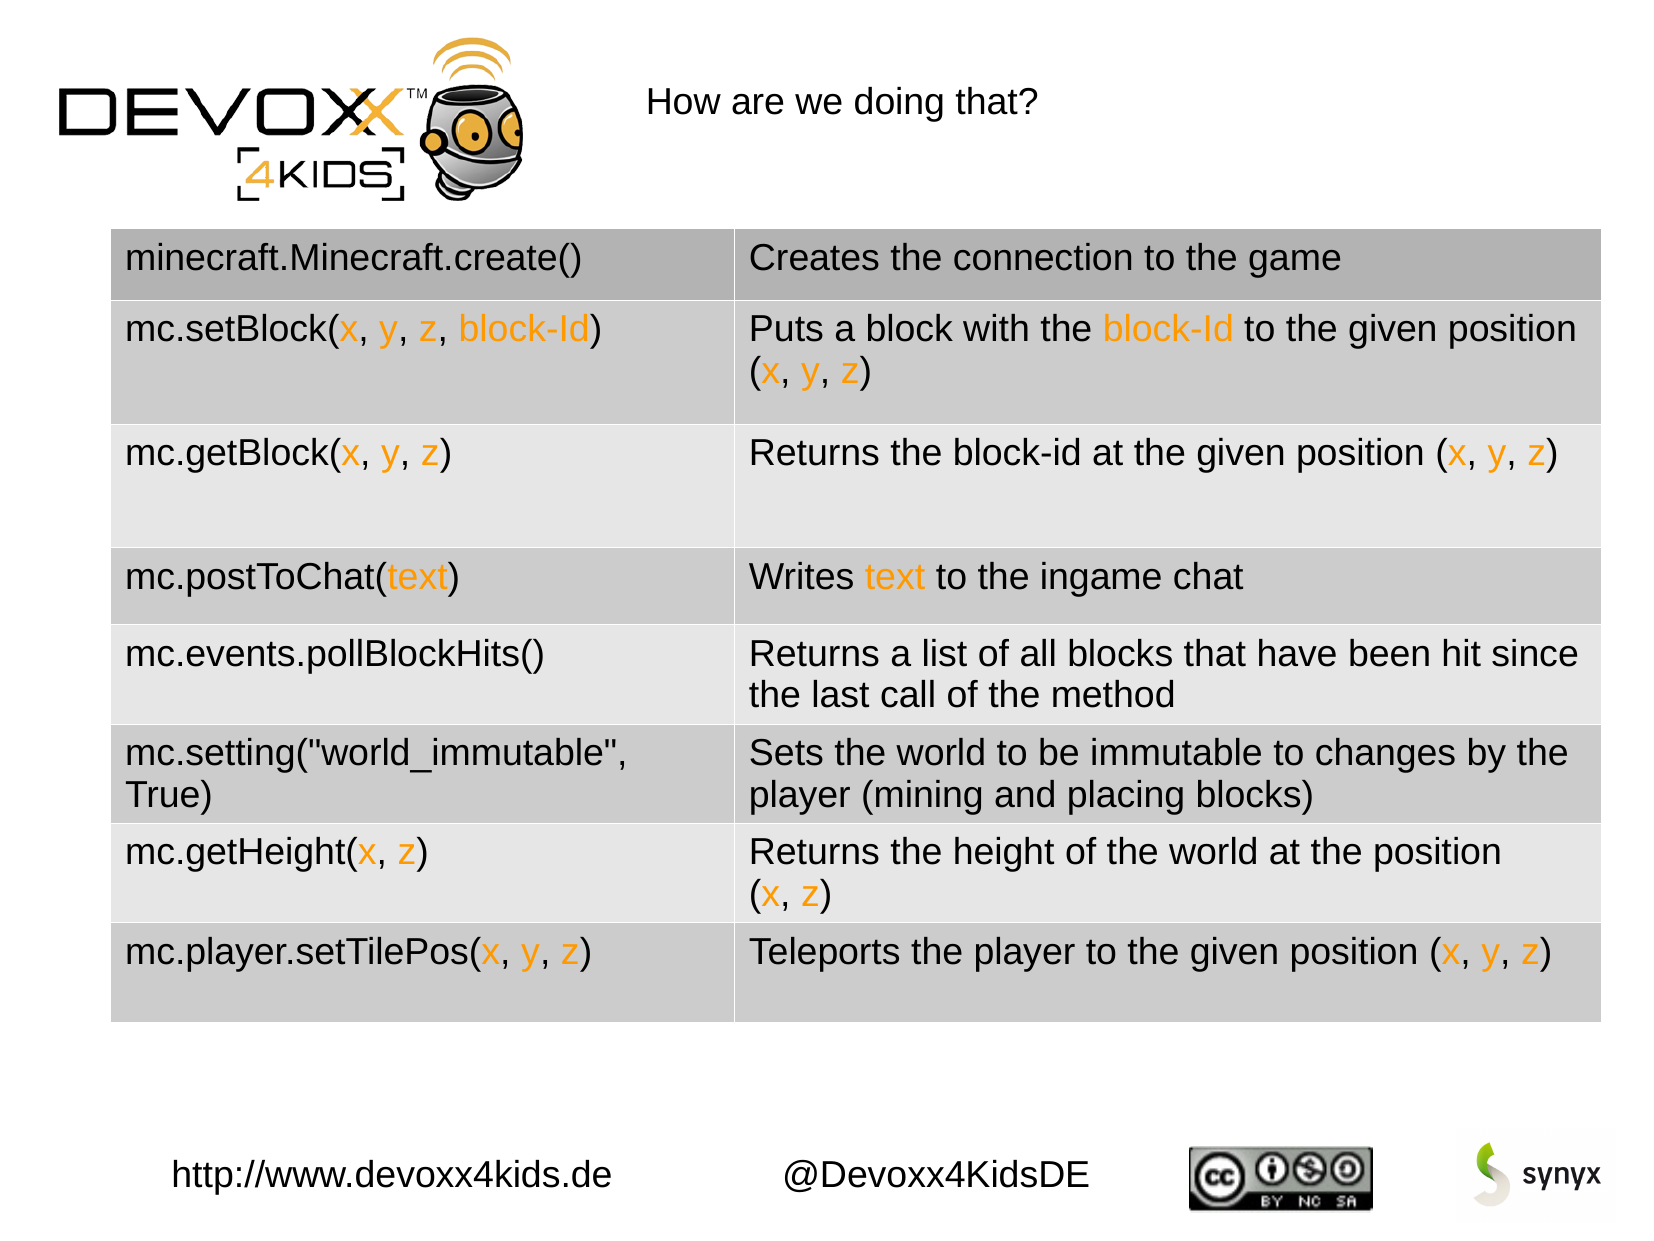

#
How are we doing that?
| minecraft.Minecraft.create() | Creates the connection to the game |
| --- | --- |
| mc.setBlock(x, y, z, block-Id) | Puts a block with the block-Id to the given position (x, y, z) |
| mc.getBlock(x, y, z) | Returns the block-id at the given position (x, y, z) |
| mc.postToChat(text) | Writes text to the ingame chat |
| mc.events.pollBlockHits() | Returns a list of all blocks that have been hit since the last call of the method |
| mc.setting("world\_immutable", True) | Sets the world to be immutable to changes by the player (mining and placing blocks) |
| mc.getHeight(x, z) | Returns the height of the world at the position (x, z) |
| mc.player.setTilePos(x, y, z) | Teleports the player to the given position (x, y, z) |